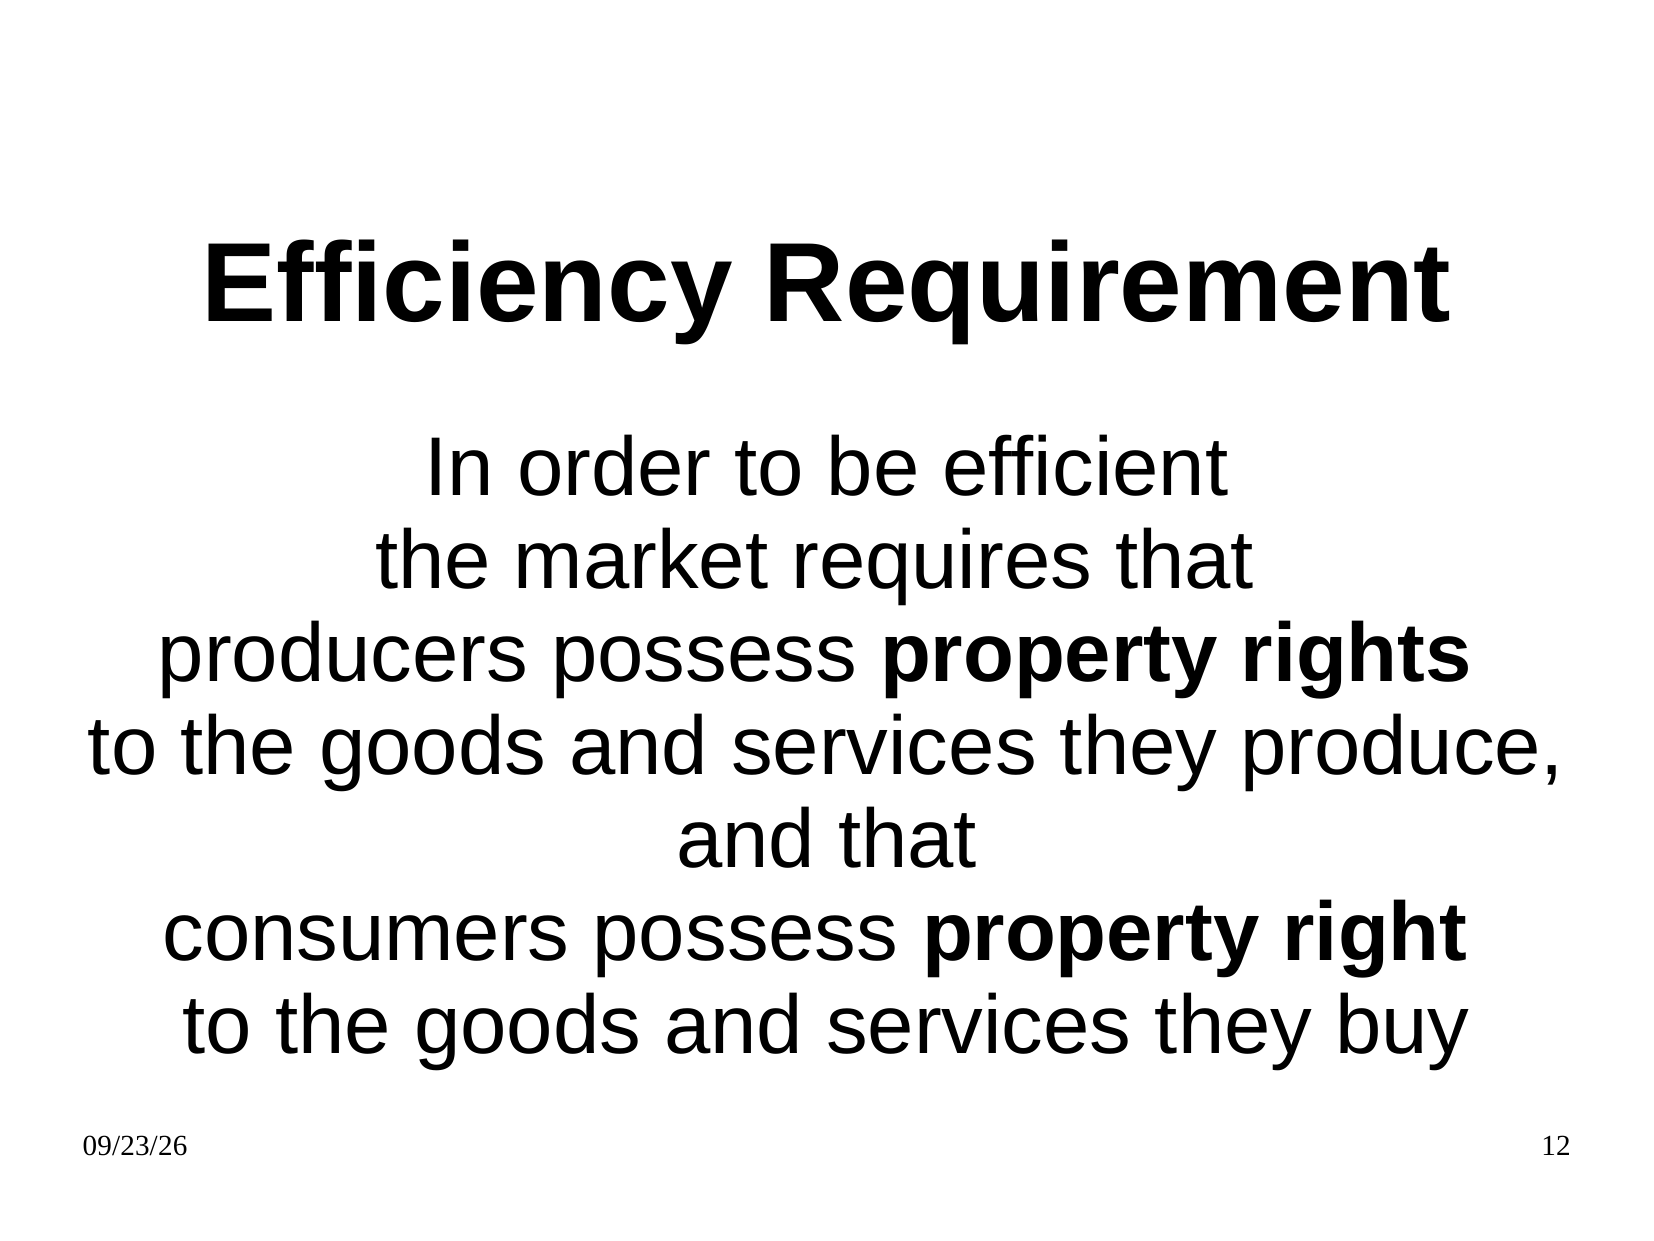

# Efficiency Requirement
In order to be efficient
the market requires that
producers possess property rights
to the goods and services they produce,
and that
consumers possess property right
to the goods and services they buy
12